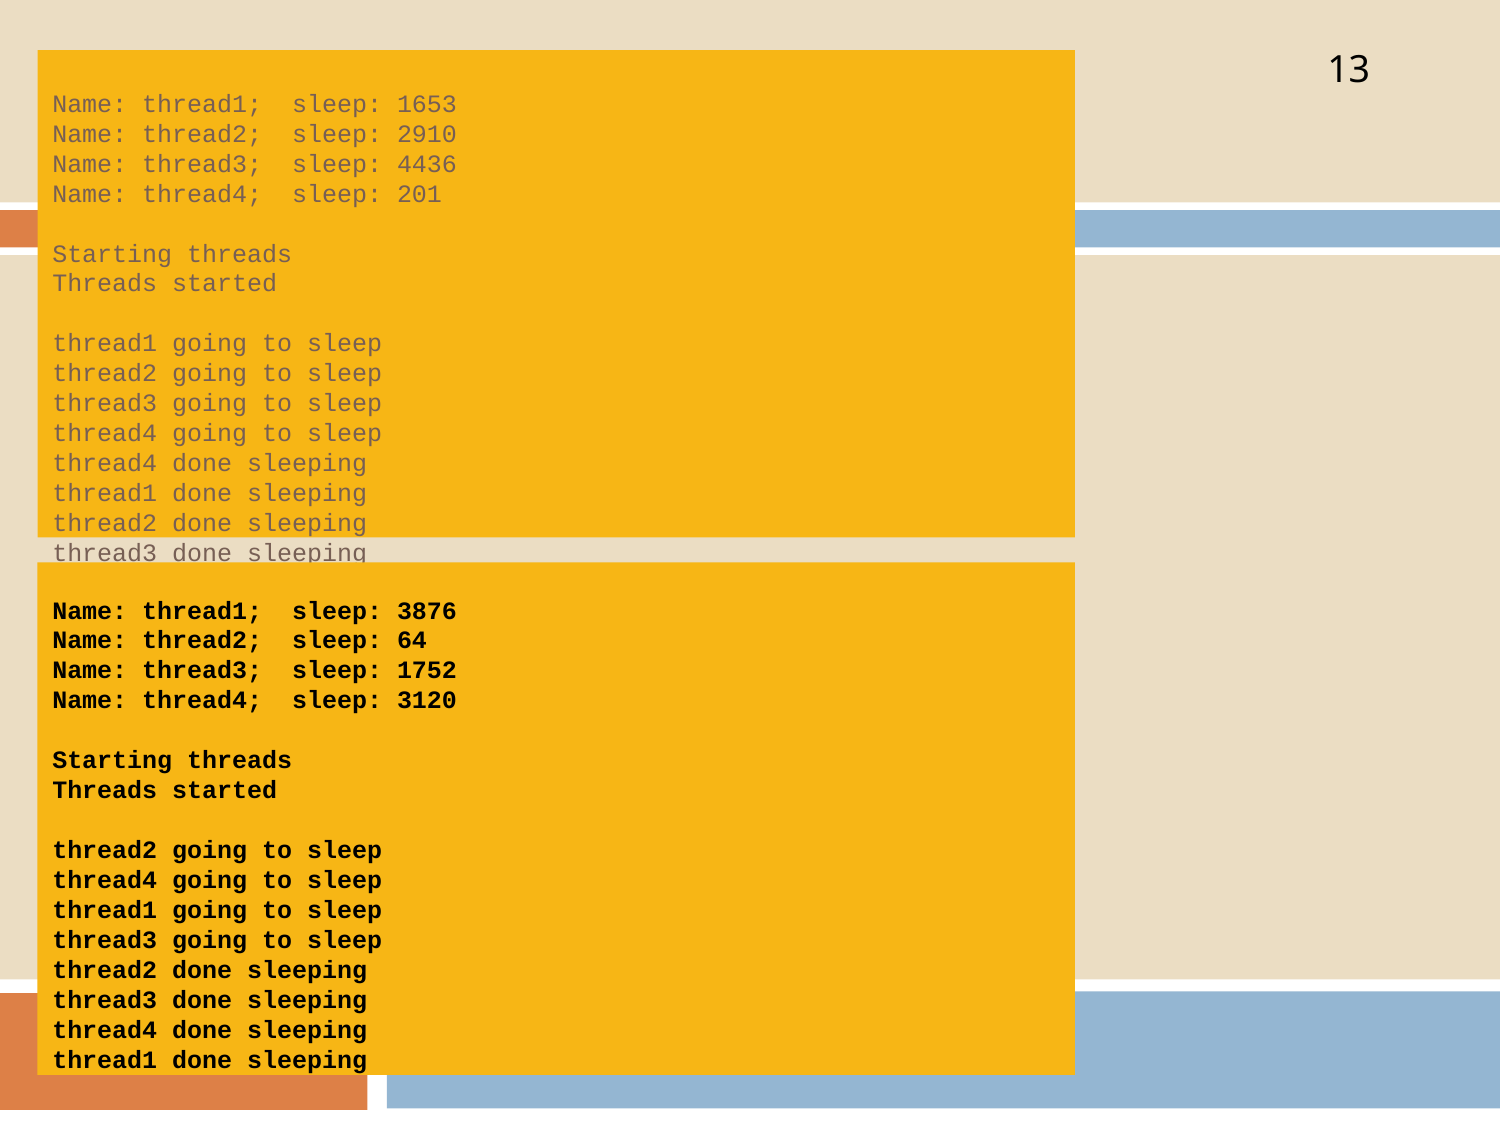

# Name: thread1; sleep: 1653 Name: thread2; sleep: 2910 Name: thread3; sleep: 4436 Name: thread4; sleep: 201   Starting threads Threads started   thread1 going to sleep thread2 going to sleep thread3 going to sleep thread4 going to sleep thread4 done sleeping thread1 done sleeping thread2 done sleeping thread3 done sleeping
Name: thread1; sleep: 3876
Name: thread2; sleep: 64
Name: thread3; sleep: 1752
Name: thread4; sleep: 3120
 
Starting threads
Threads started
 
thread2 going to sleep
thread4 going to sleep
thread1 going to sleep
thread3 going to sleep
thread2 done sleeping
thread3 done sleeping
thread4 done sleeping
thread1 done sleeping
Program Output